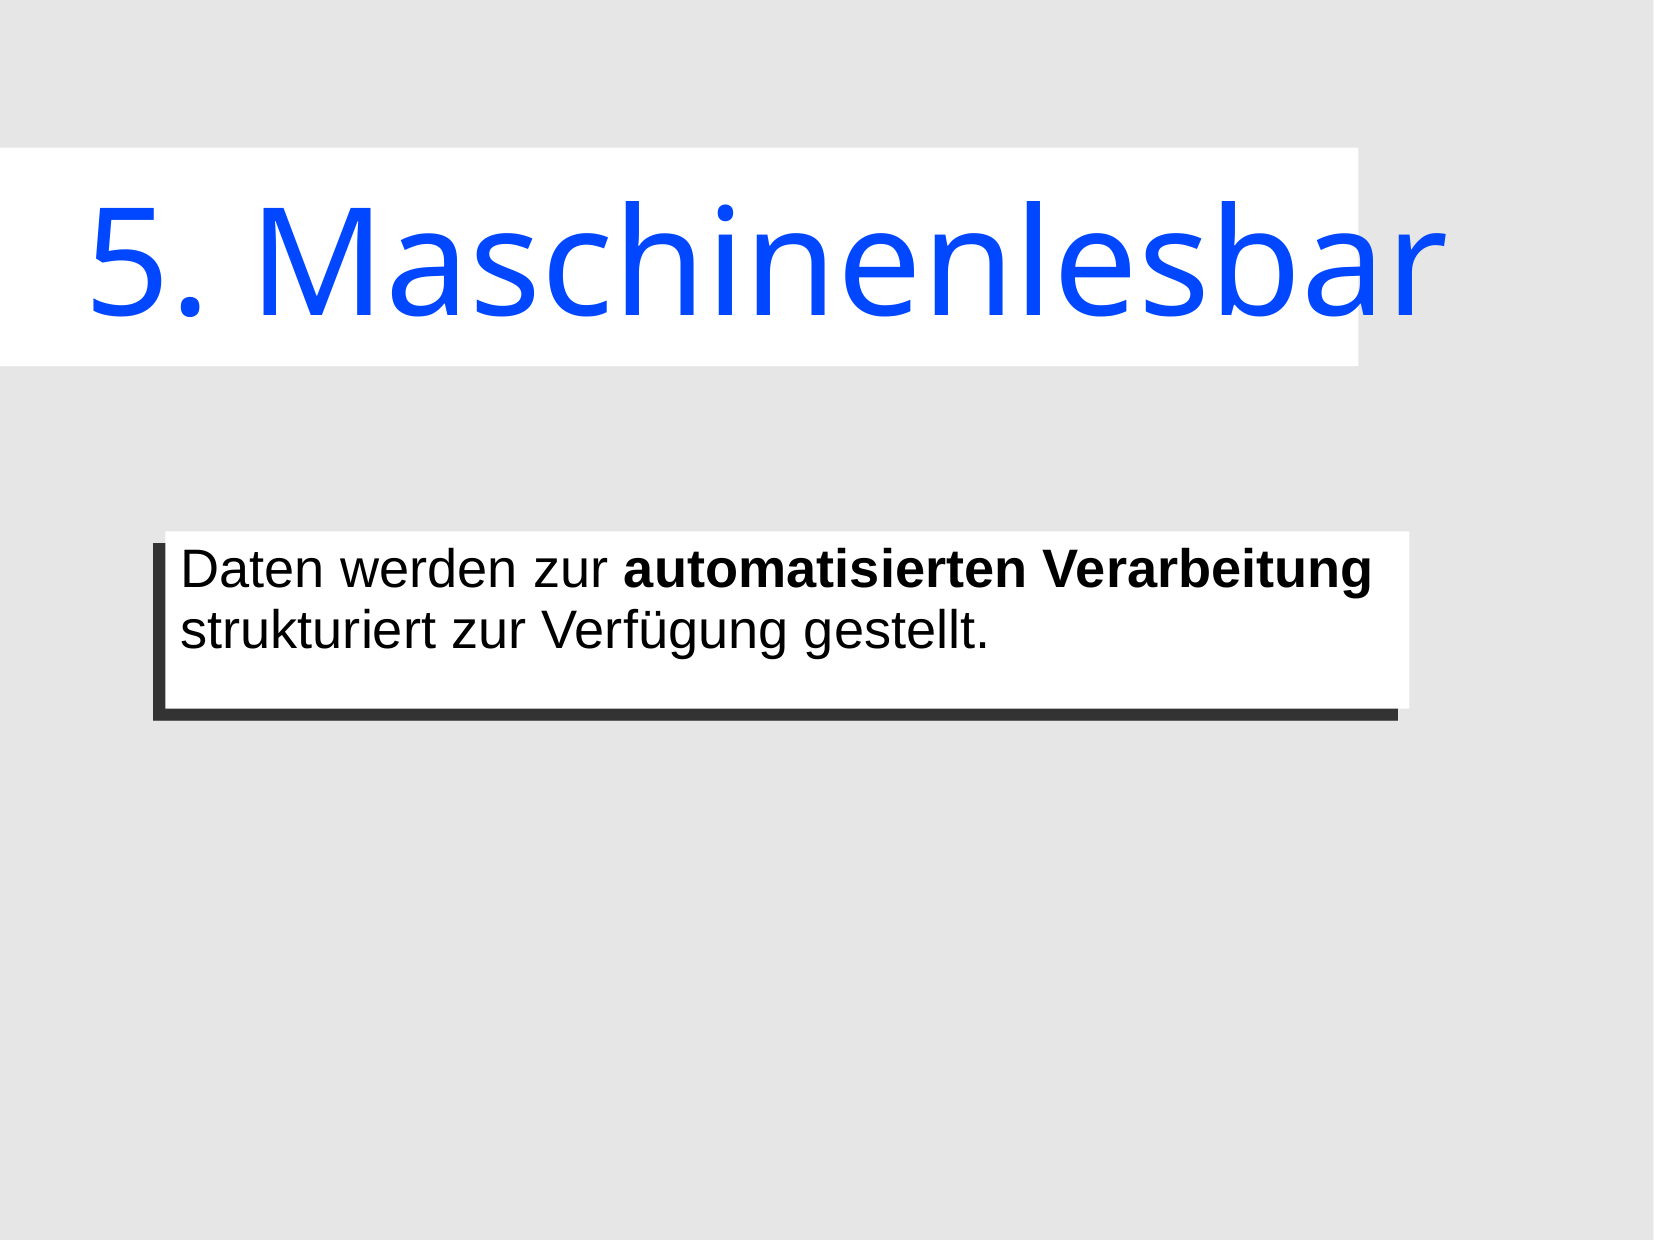

5. Maschinenlesbar
Daten werden zur automatisierten Verarbeitung strukturiert zur Verfügung gestellt.